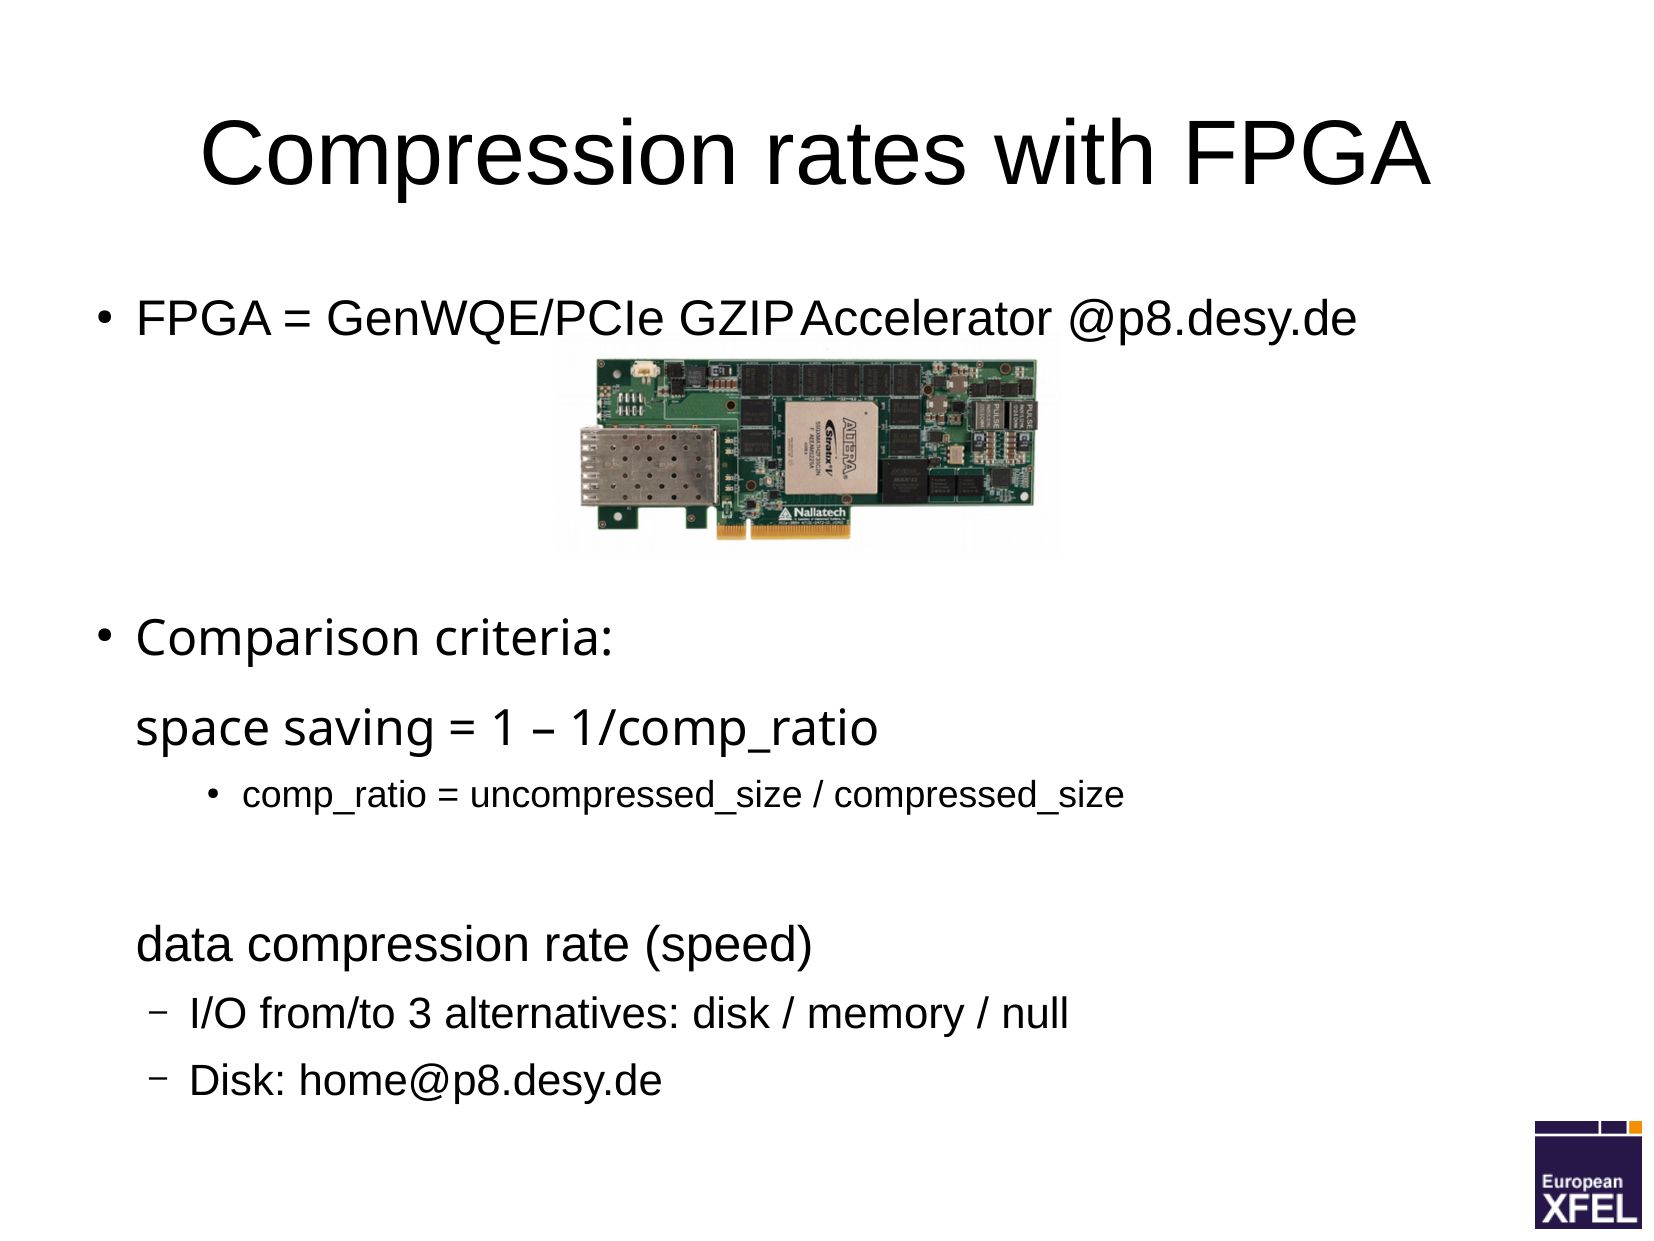

# Compression rates with FPGA
FPGA = GenWQE/PCIe GZIP	Accelerator @p8.desy.de
Comparison criteria:
space saving = 1 – 1/comp_ratio
comp_ratio = uncompressed_size / compressed_size
data compression rate (speed)
I/O from/to 3 alternatives: disk / memory / null
Disk: home@p8.desy.de